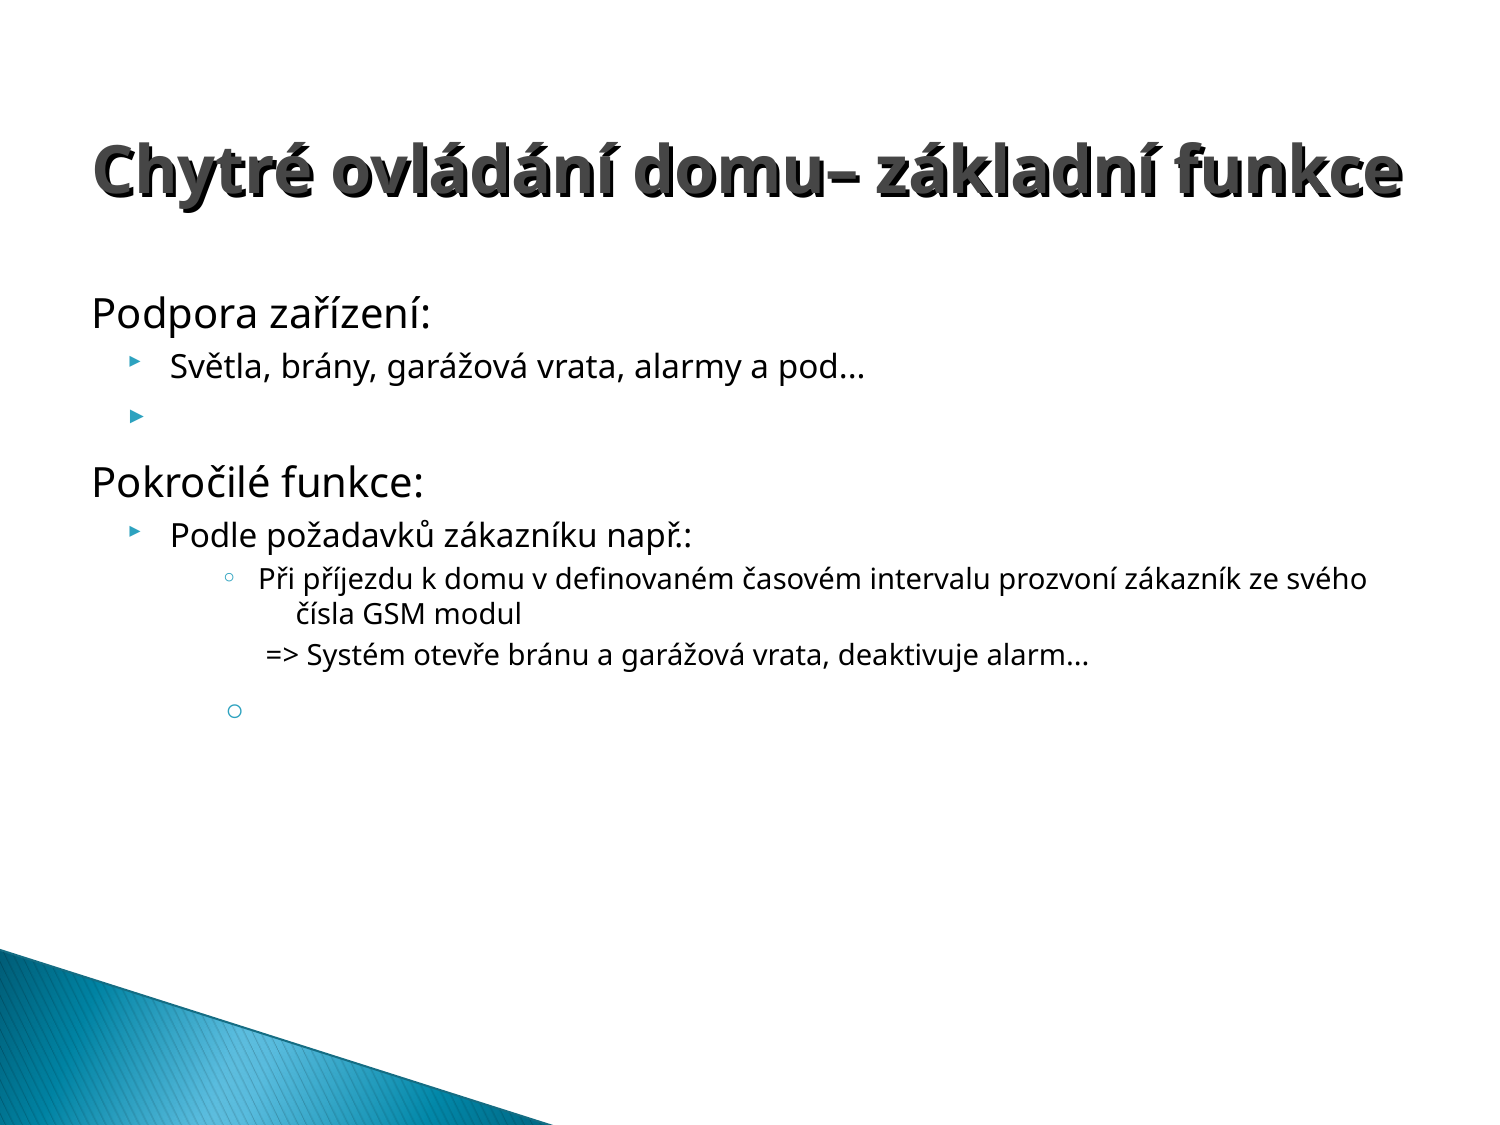

Chytré ovládání domu– základní funkce
# Podpora zařízení:
Světla, brány, garážová vrata, alarmy a pod...
Pokročilé funkce:
Podle požadavků zákazníku např.:
Při příjezdu k domu v definovaném časovém intervalu prozvoní zákazník ze svého čísla GSM modul
 => Systém otevře bránu a garážová vrata, deaktivuje alarm...